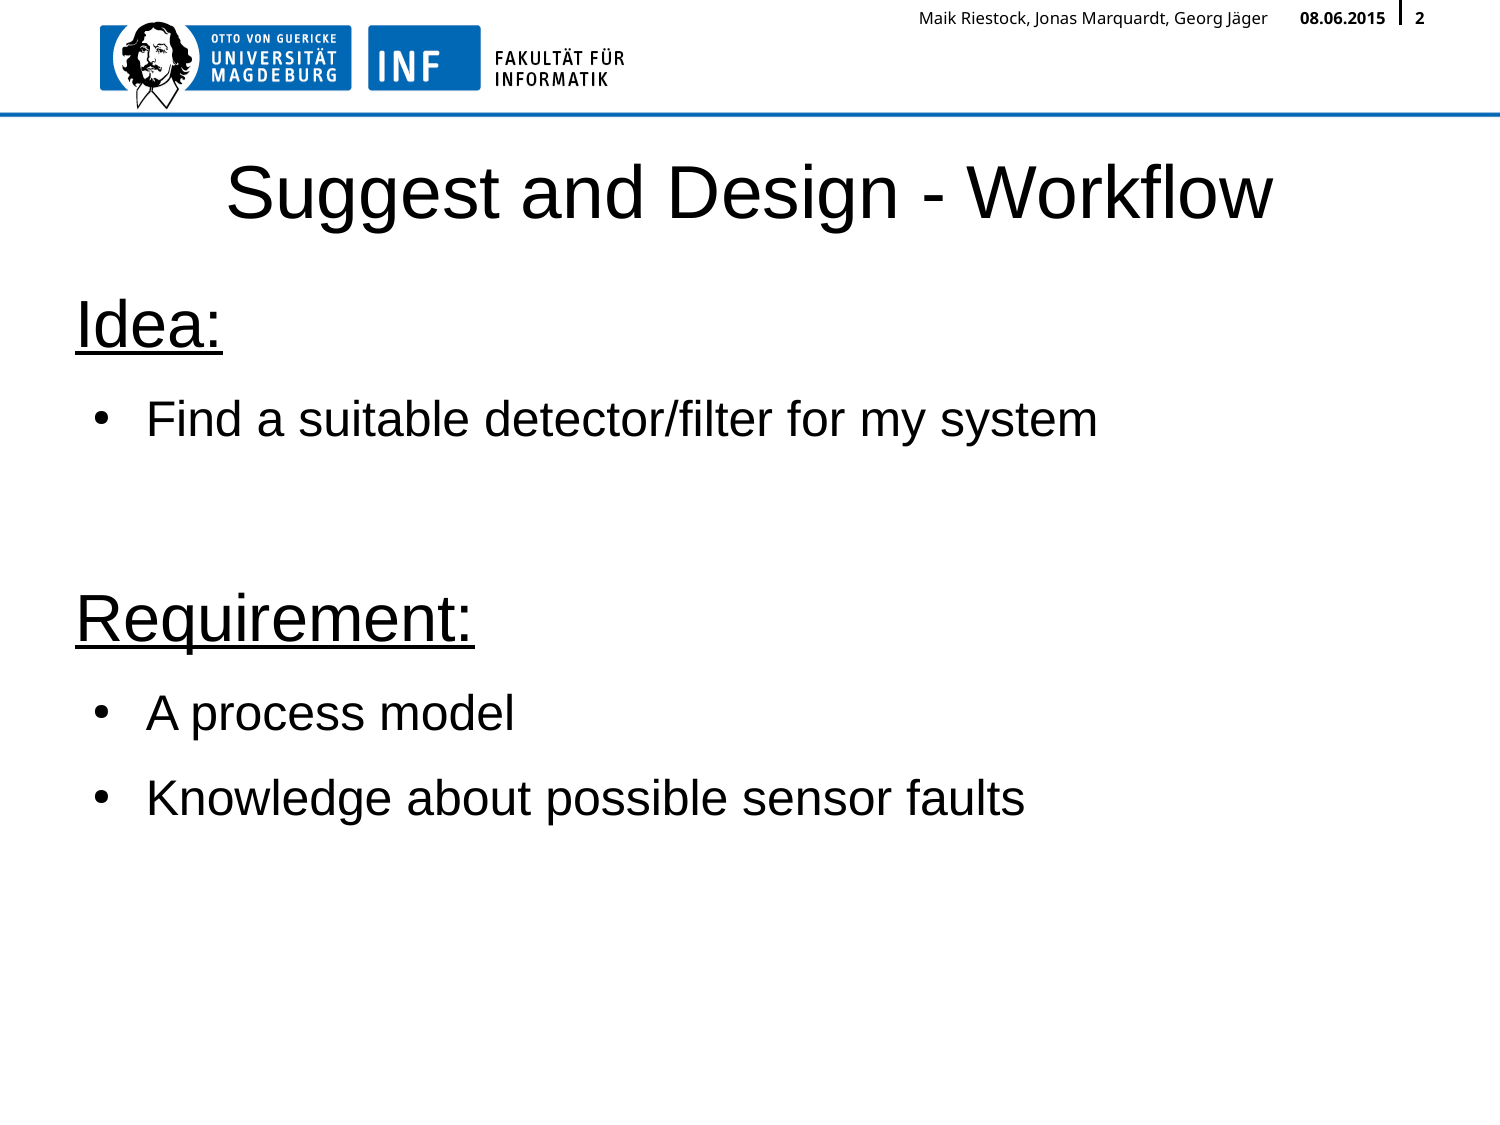

# Suggest and Design - Workflow
Idea:
Find a suitable detector/filter for my system
Requirement:
A process model
Knowledge about possible sensor faults